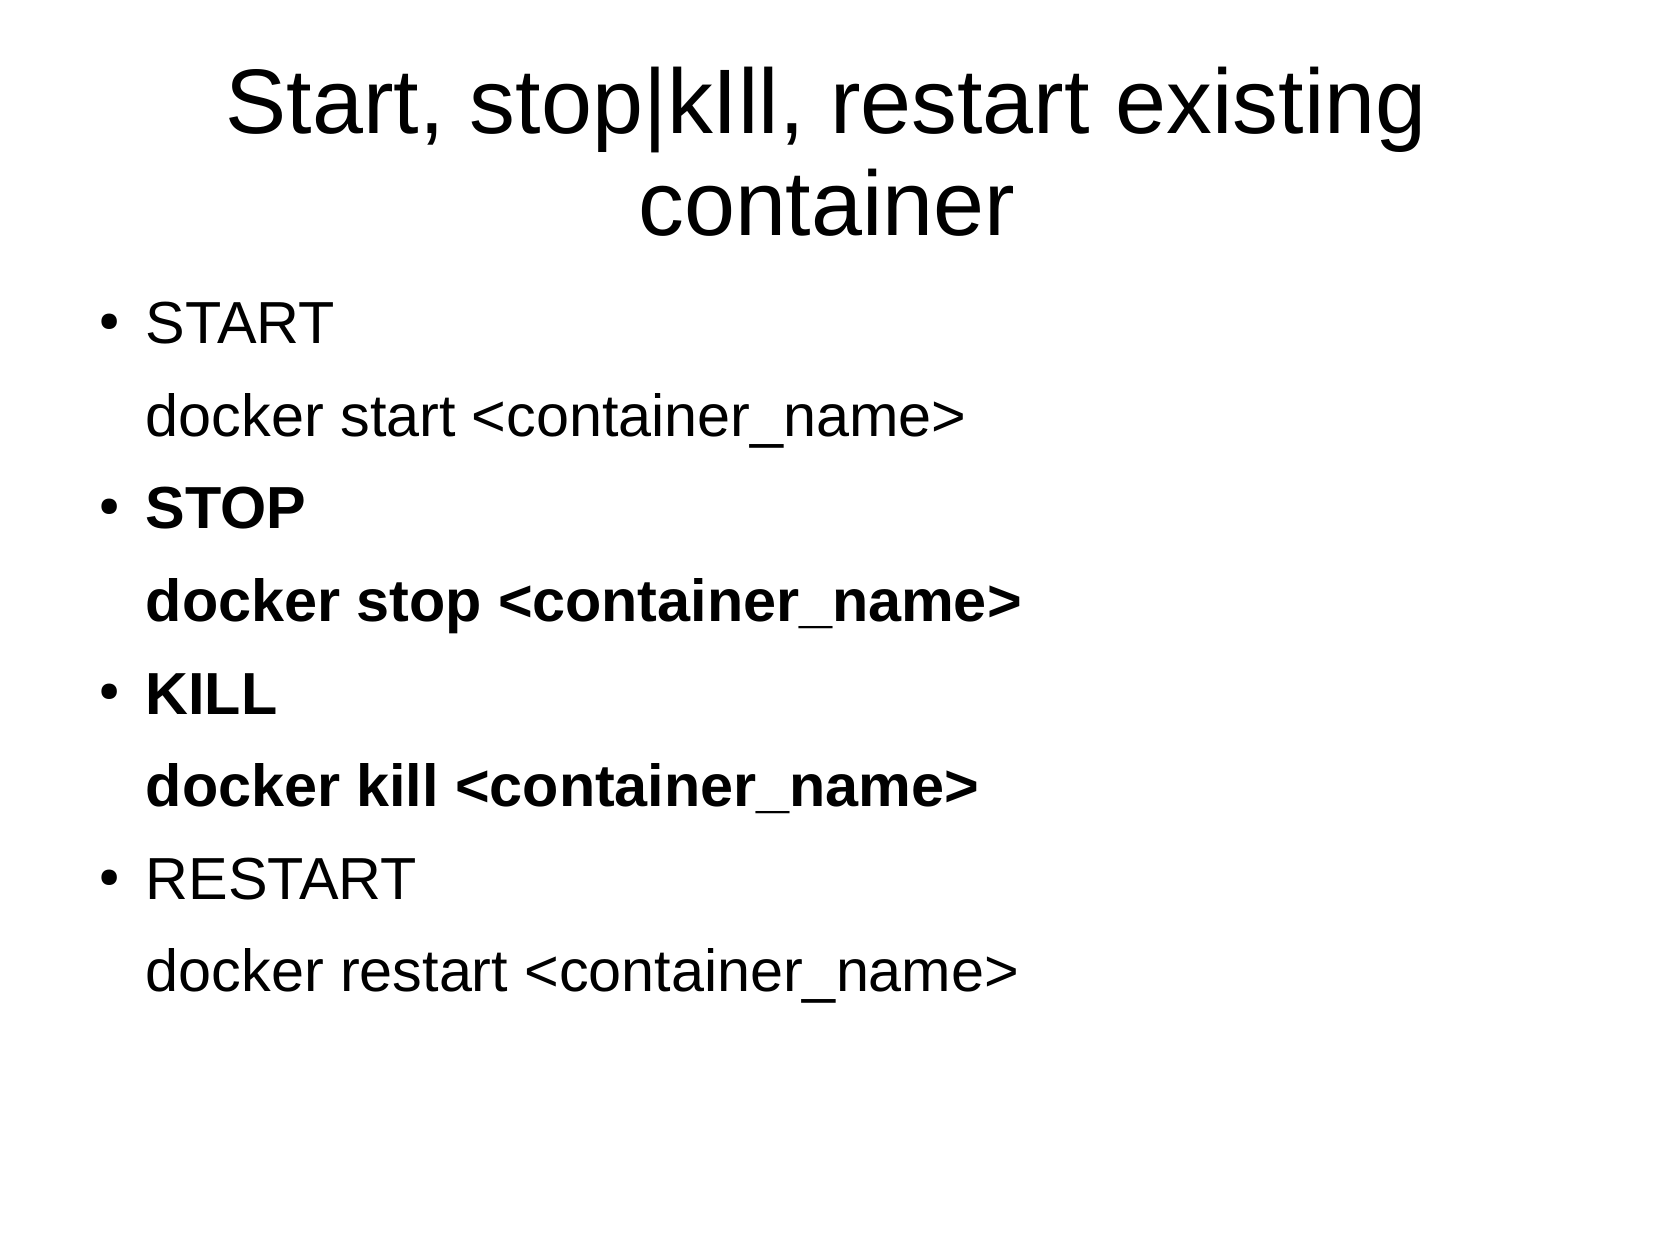

# Start, stop|kIll, restart existing container
START
docker start <container_name>
STOP
docker stop <container_name>
KILL
docker kill <container_name>
RESTART
docker restart <container_name>